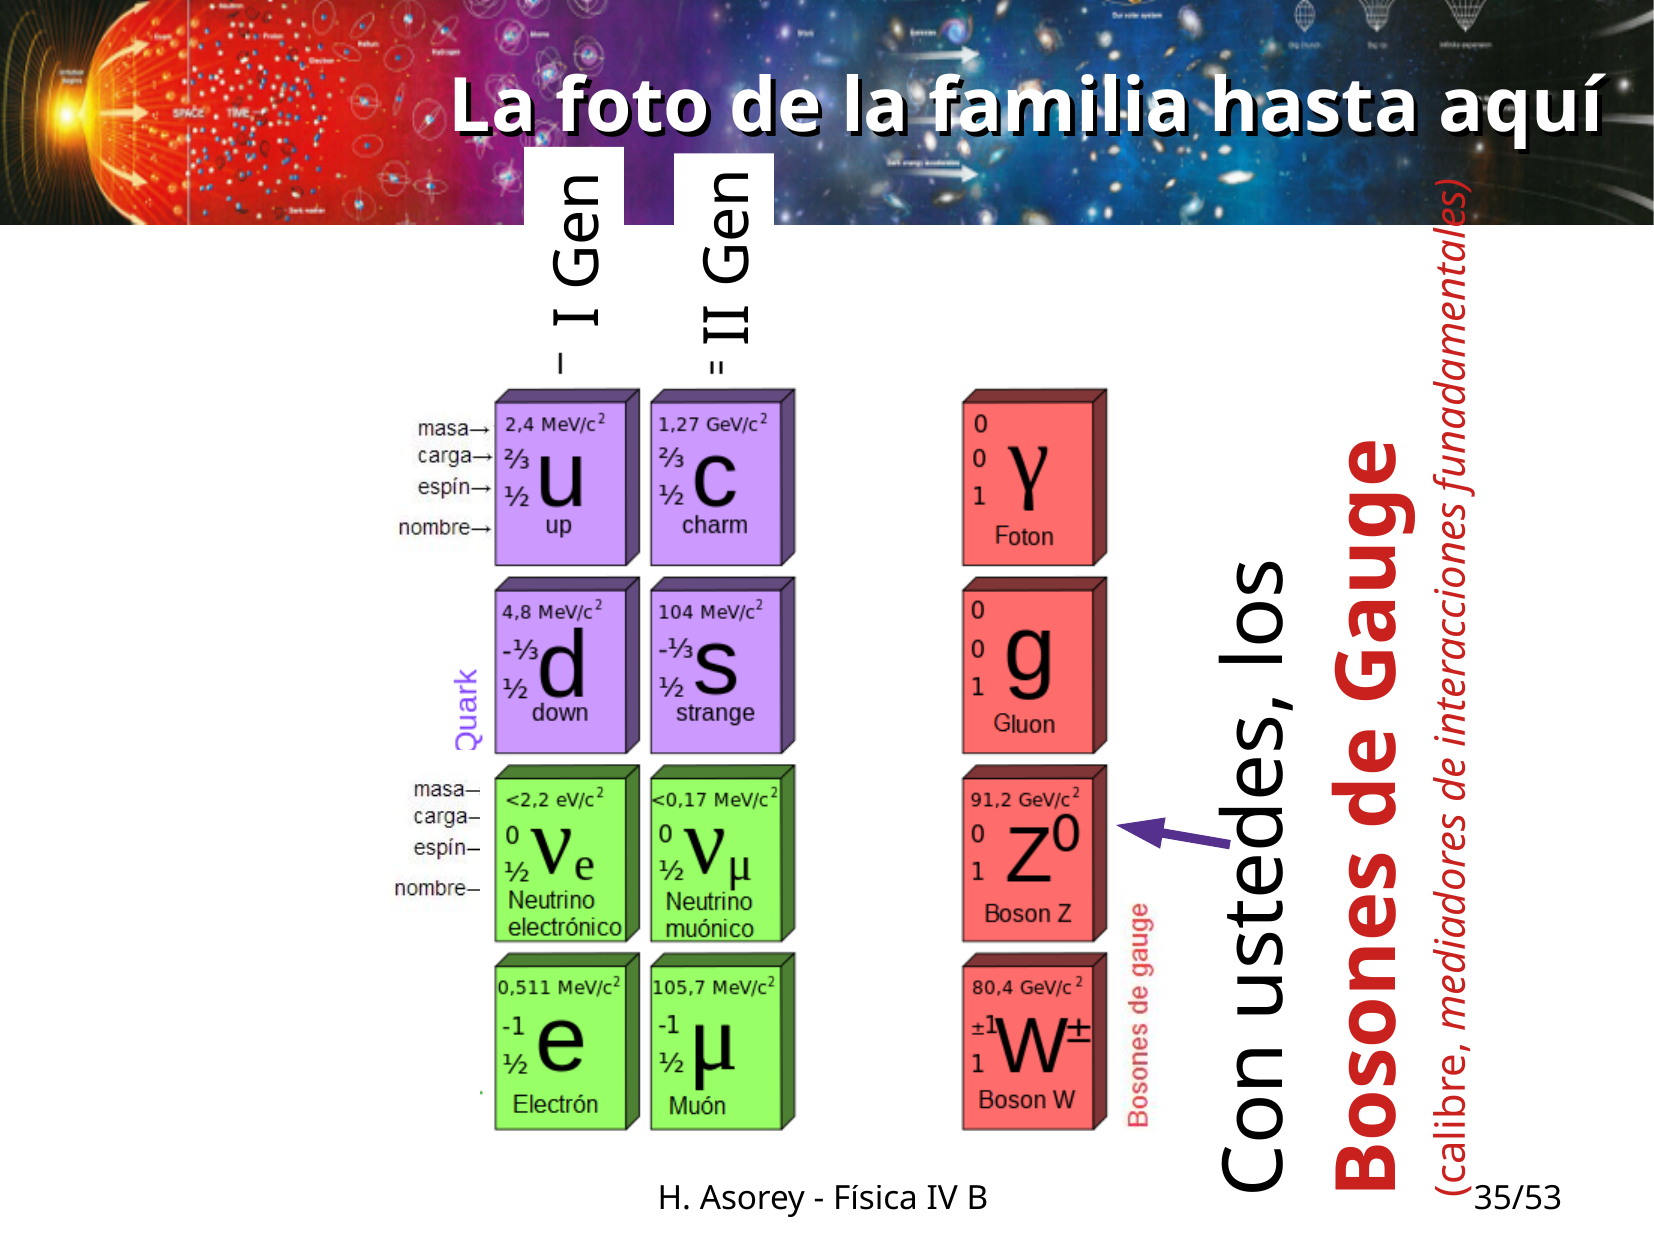

# La foto de la familia hasta aquí
I Gen
II Gen
Con ustedes, los
Bosones de Gauge
(calibre, mediadores de interacciones funadamentales)
H. Asorey - Física IV B
35